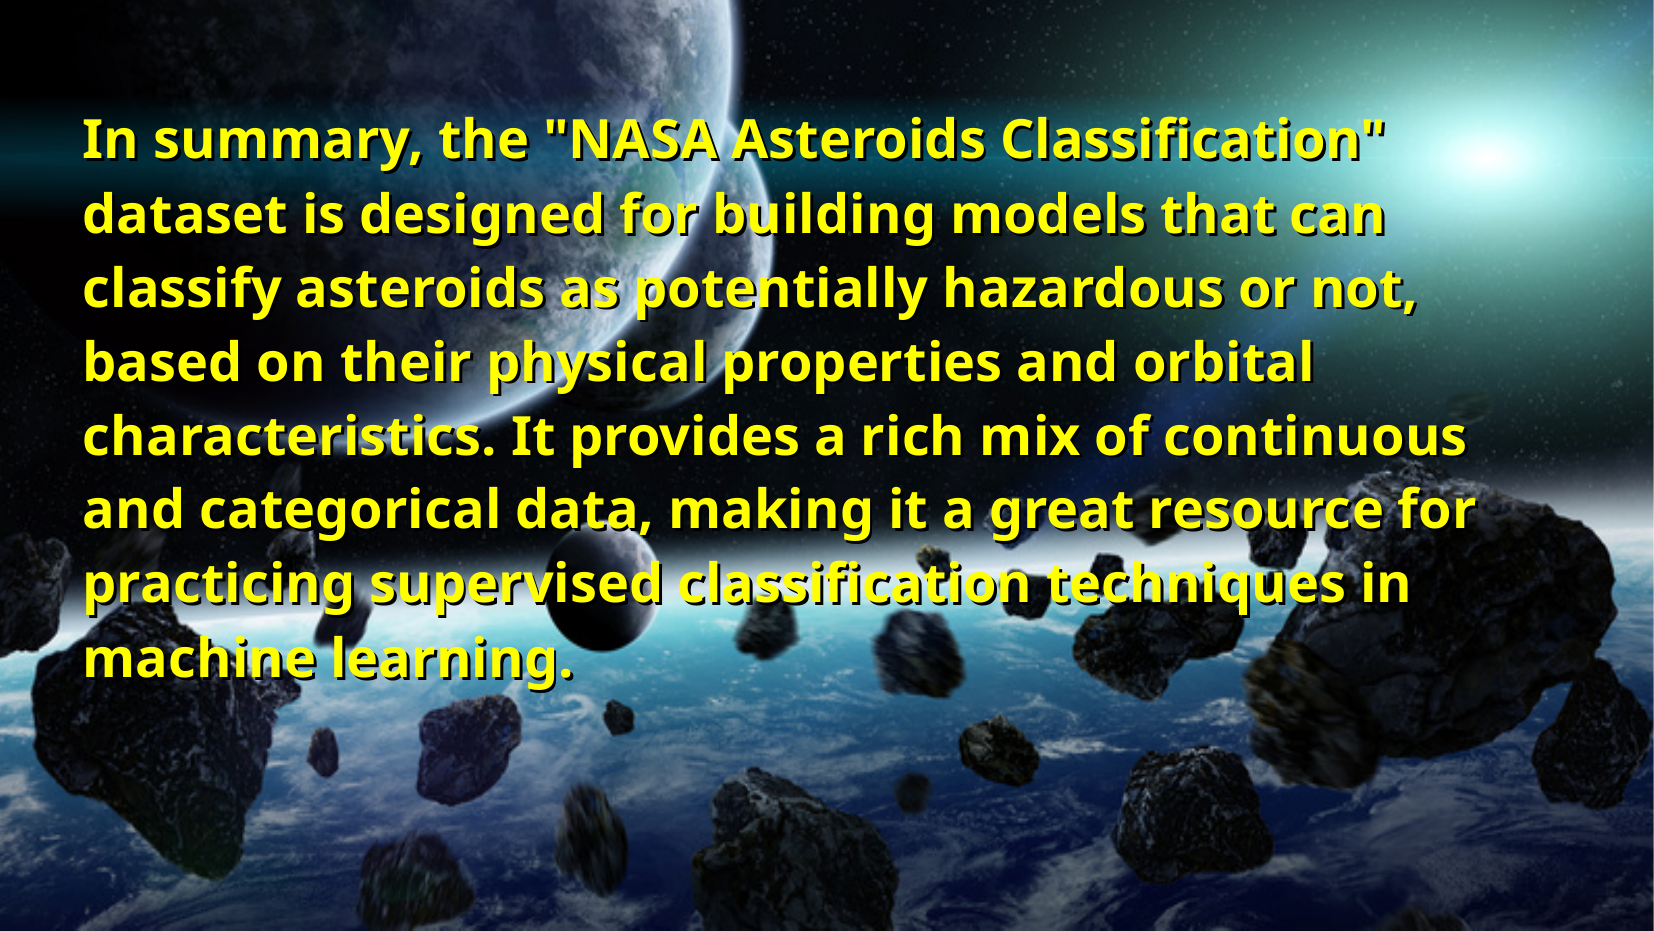

# In summary, the "NASA Asteroids Classification" dataset is designed for building models that can classify asteroids as potentially hazardous or not, based on their physical properties and orbital characteristics. It provides a rich mix of continuous and categorical data, making it a great resource for practicing supervised classification techniques in machine learning.